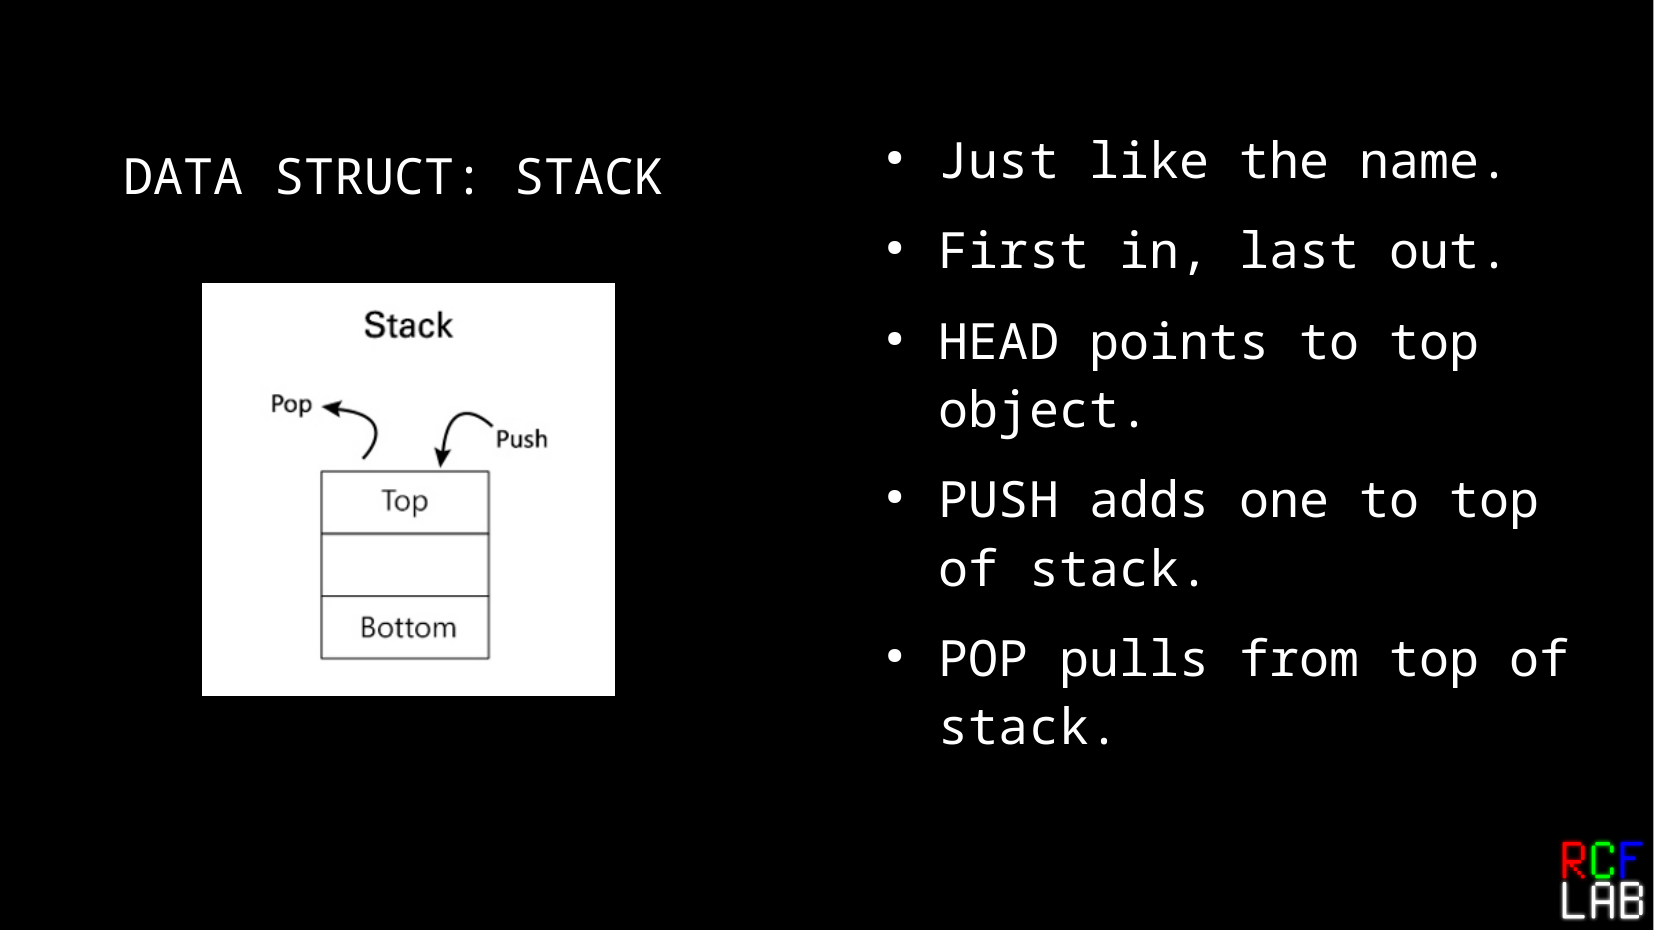

Just like the name.
First in, last out.
HEAD points to top object.
PUSH adds one to top of stack.
POP pulls from top of stack.
# DATA STRUCT: STACK